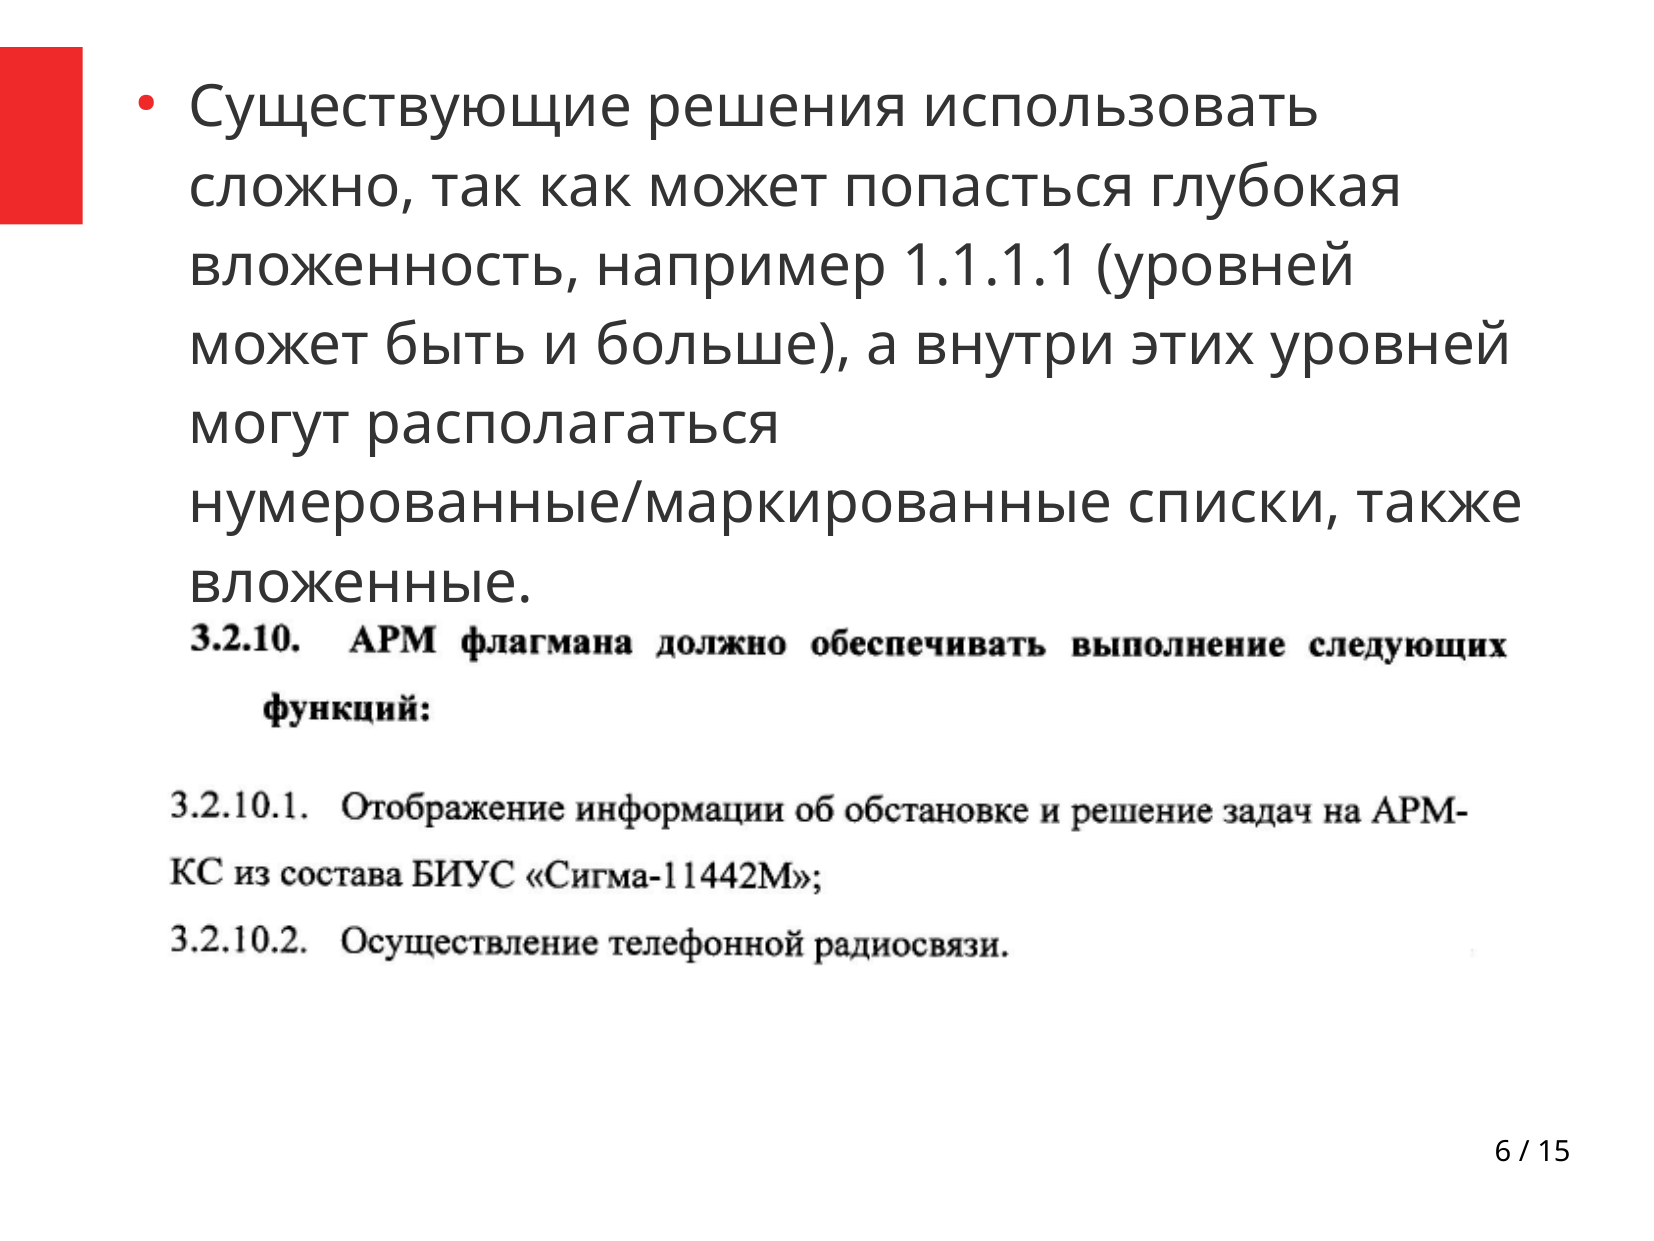

# Существующие решения использовать сложно, так как может попасться глубокая вложенность, например 1.1.1.1 (уровней может быть и больше), а внутри этих уровней могут располагаться нумерованные/маркированные списки, также вложенные.
6